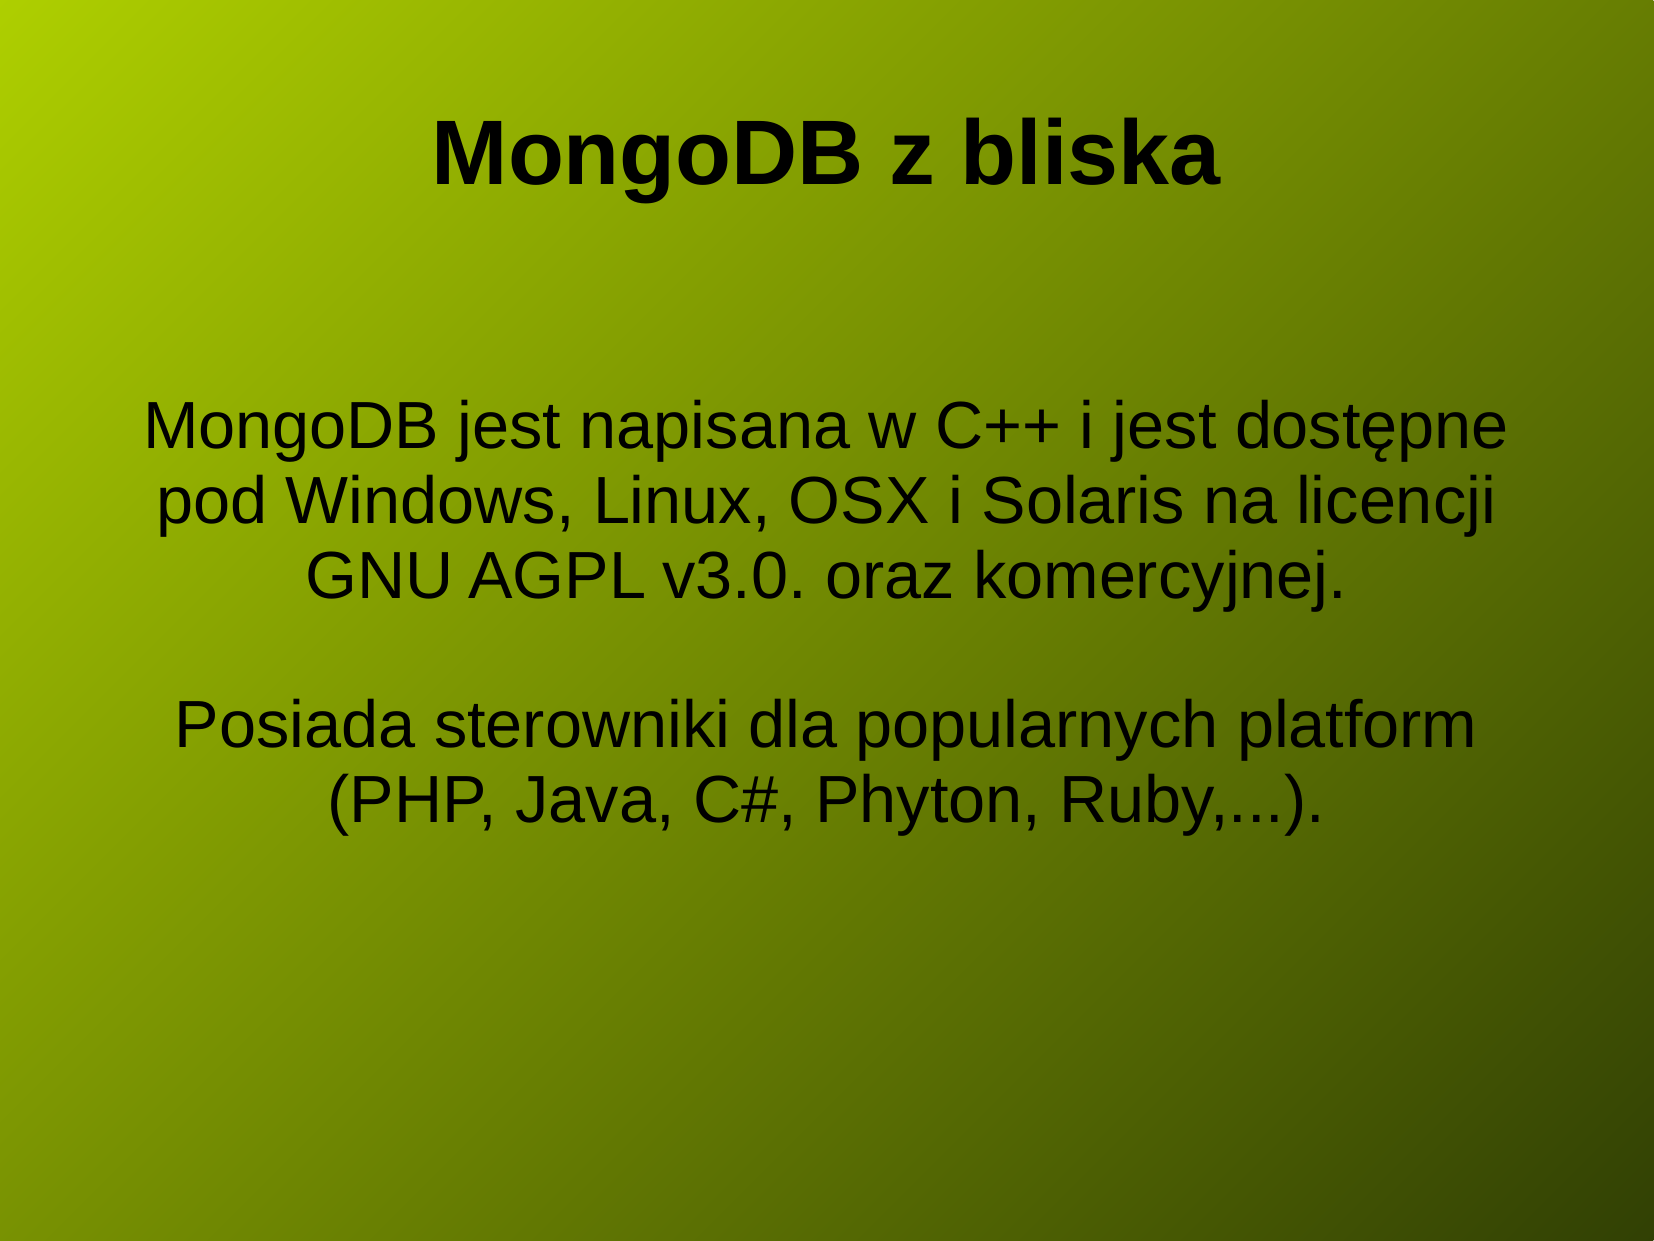

# MongoDB z bliska
MongoDB jest napisana w C++ i jest dostępne pod Windows, Linux, OSX i Solaris na licencji GNU AGPL v3.0. oraz komercyjnej.
Posiada sterowniki dla popularnych platform (PHP, Java, C#, Phyton, Ruby,...).